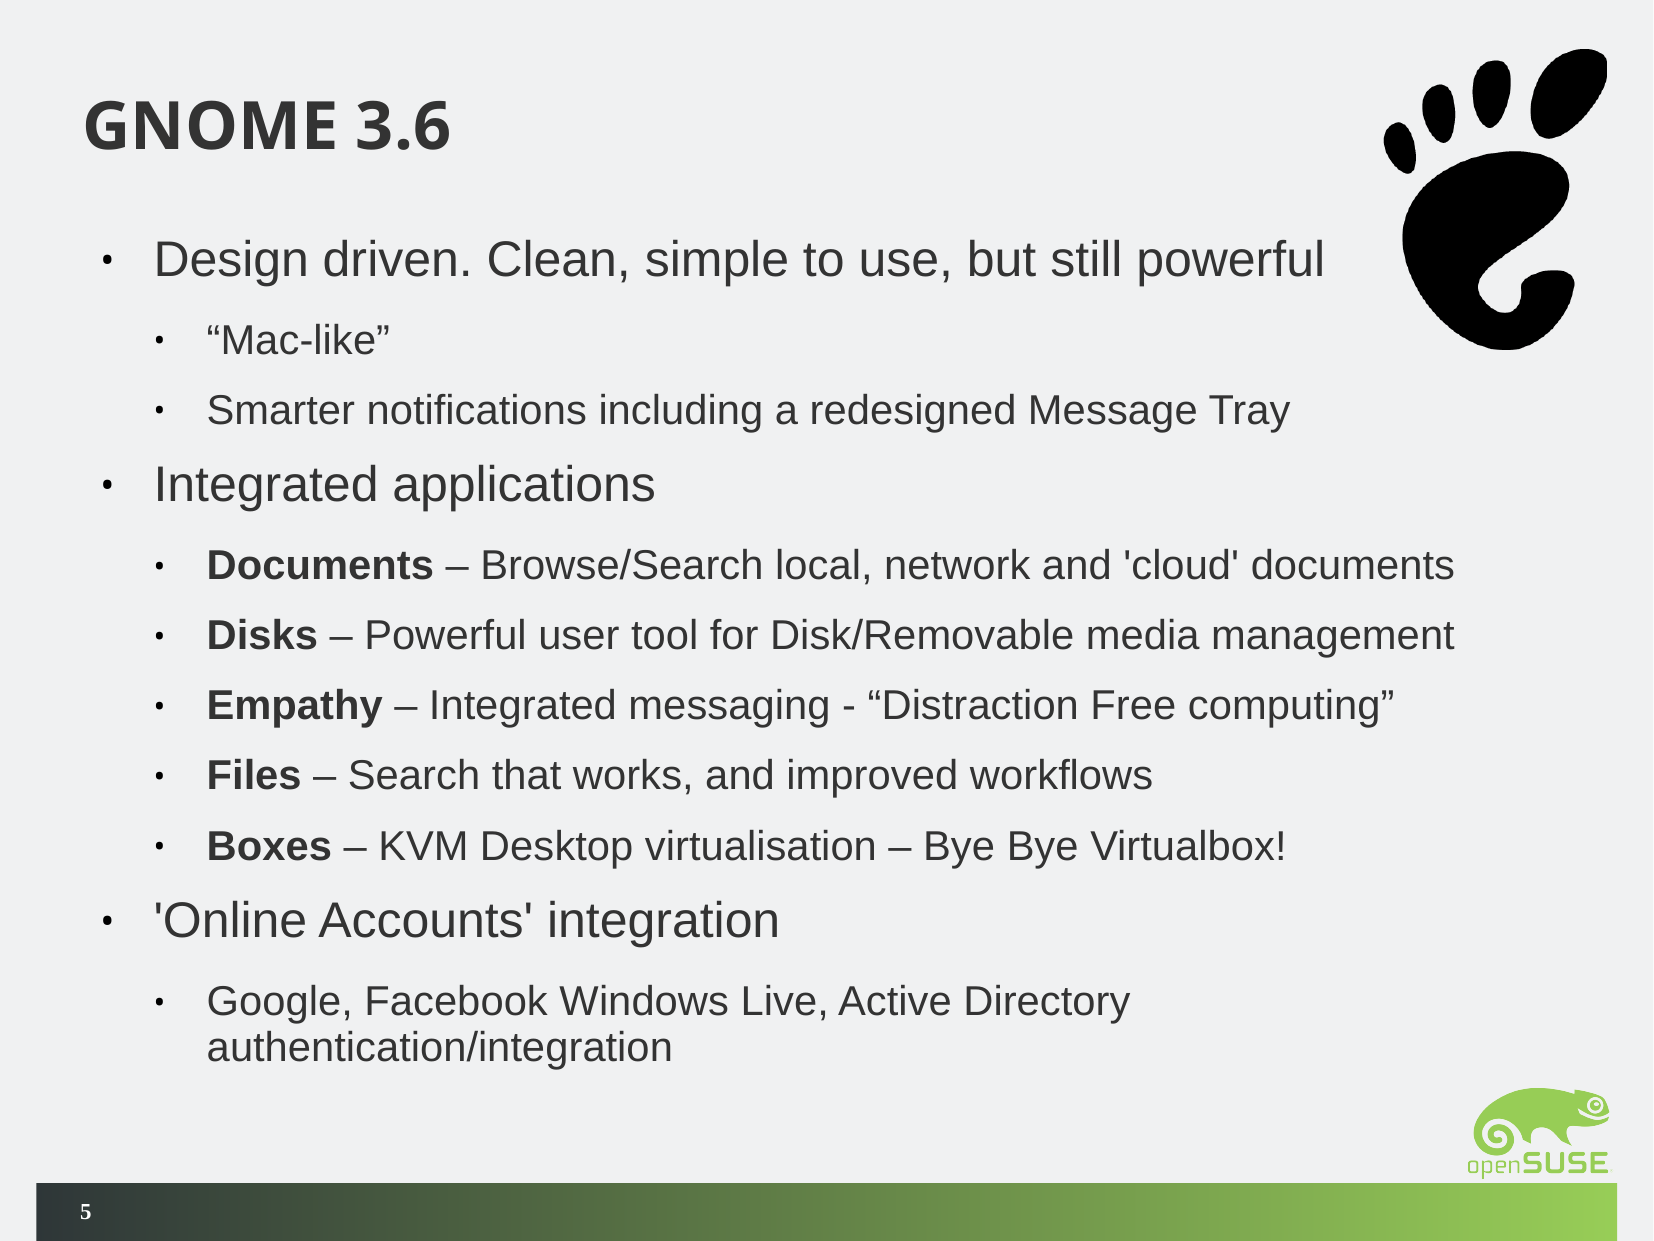

# GNOME 3.6
Design driven. Clean, simple to use, but still powerful
“Mac-like”
Smarter notifications including a redesigned Message Tray
Integrated applications
Documents – Browse/Search local, network and 'cloud' documents
Disks – Powerful user tool for Disk/Removable media management
Empathy – Integrated messaging - “Distraction Free computing”
Files – Search that works, and improved workflows
Boxes – KVM Desktop virtualisation – Bye Bye Virtualbox!
'Online Accounts' integration
Google, Facebook Windows Live, Active Directory authentication/integration
5